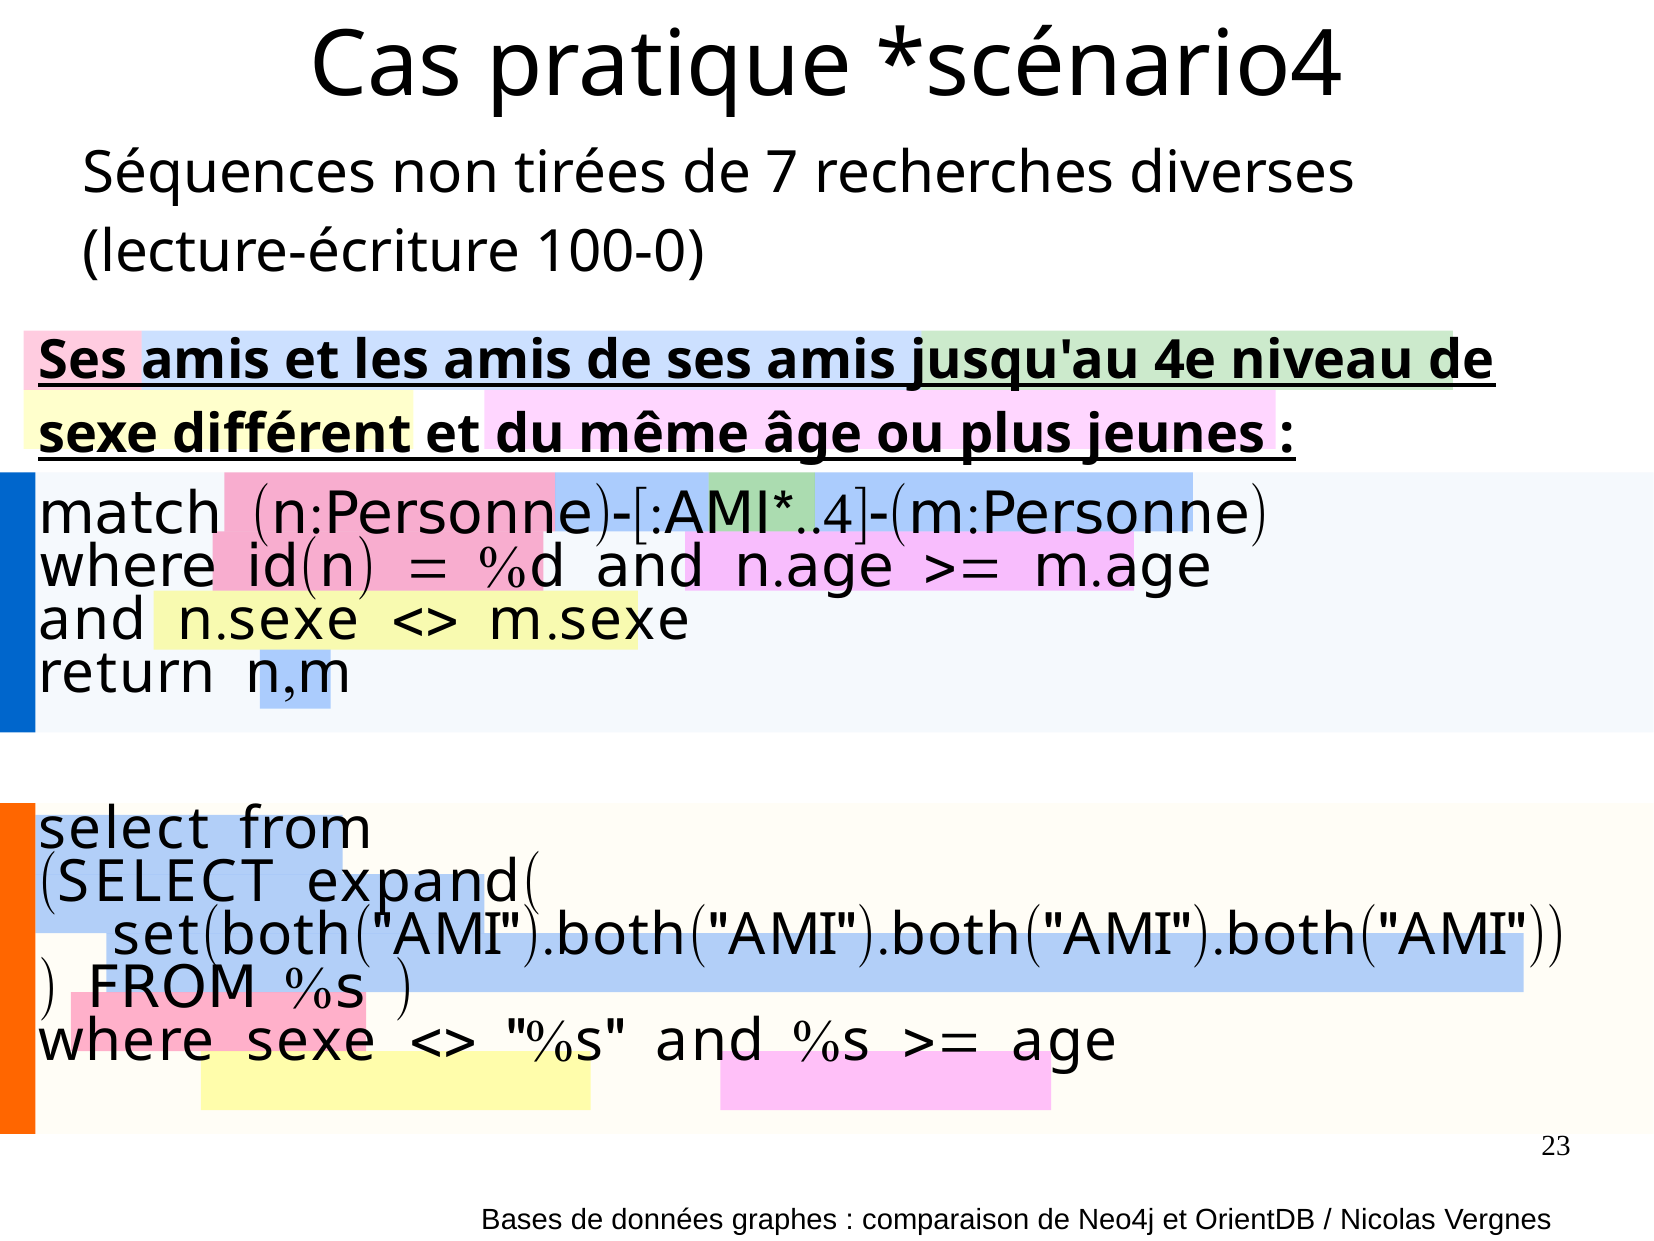

# Cas pratique *scénario4
Séquences non tirées de 7 recherches diverses
(lecture-écriture 100-0)
Ses amis et les amis de ses amis jusqu'au 4e niveau de sexe différent et du même âge ou plus jeunes :
match (n:Personne)-[:AMI*..4]-(m:Personne)
where id(n) = %d and n.age >= m.age
and n.sexe <> m.sexe
return n,m
select from
(SELECT expand(
	set(both("AMI").both("AMI").both("AMI").both("AMI"))
) FROM %s )
where sexe <> "%s" and %s >= age
23
Bases de données graphes : comparaison de Neo4j et OrientDB / Nicolas Vergnes